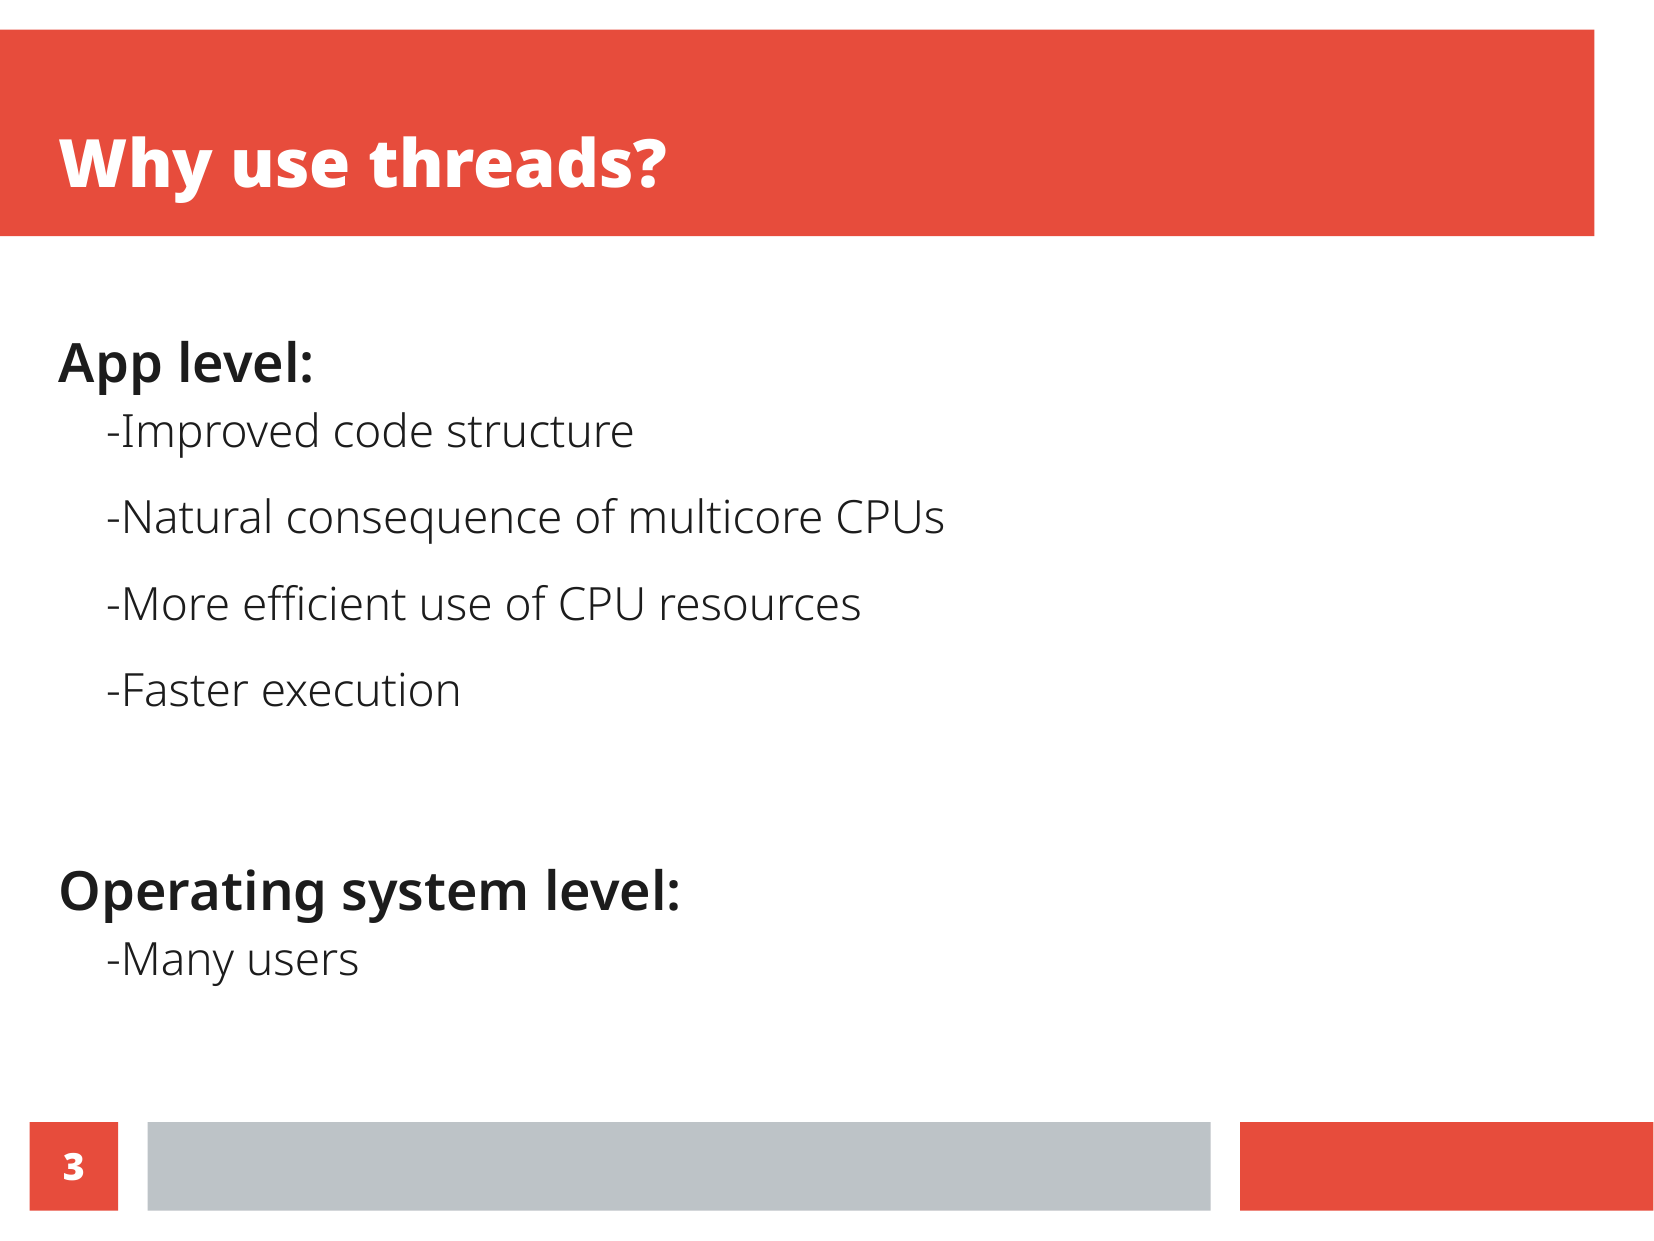

# Why use threads?
App level:
-Improved code structure
-Natural consequence of multicore CPUs
-More efficient use of CPU resources
-Faster execution
Operating system level:
-Many users
3